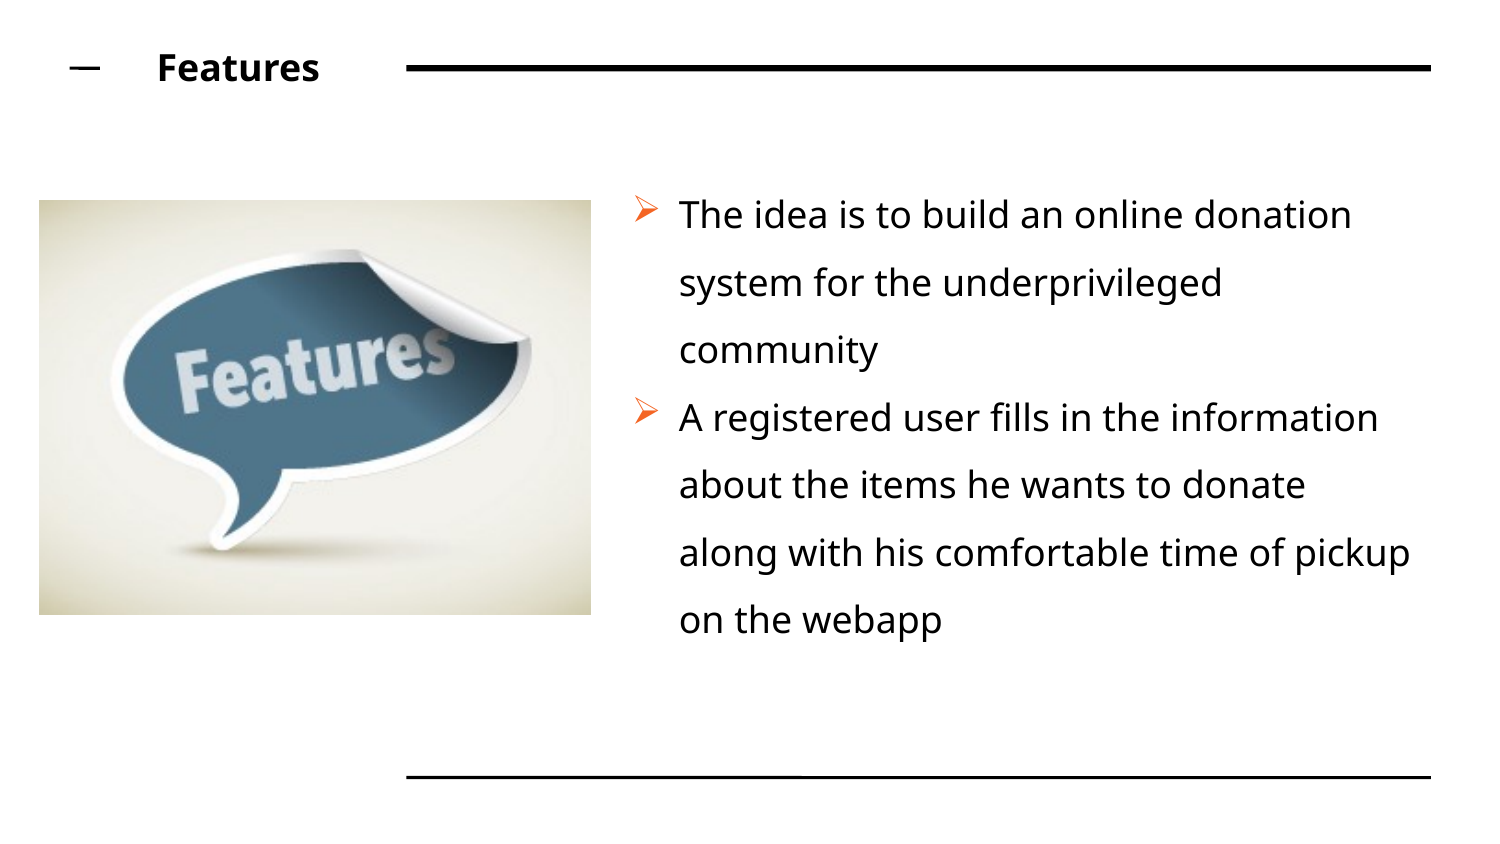

Features
The idea is to build an online donation system for the underprivileged community
A registered user fills in the information about the items he wants to donate along with his comfortable time of pickup on the webapp